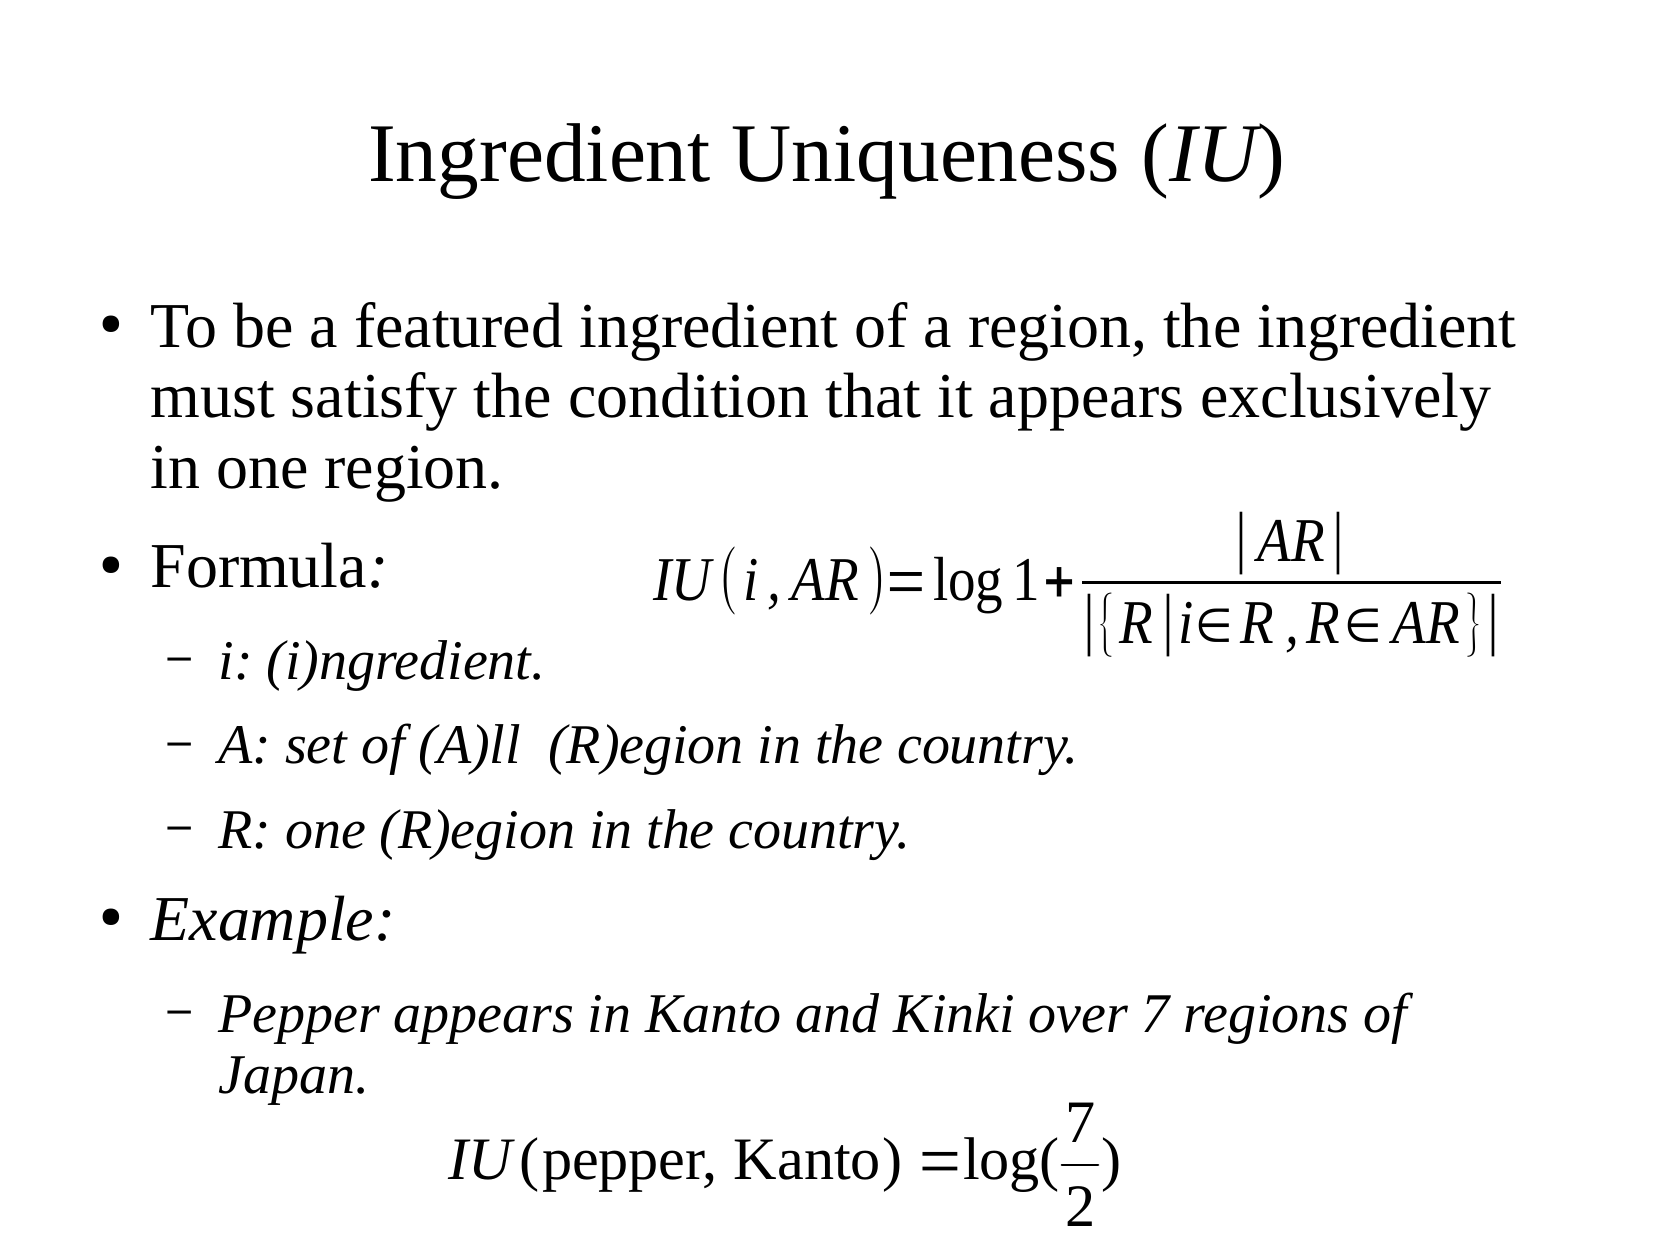

# Ingredient Uniqueness (IU)
To be a featured ingredient of a region, the ingredient must satisfy the condition that it appears exclusively in one region.
Formula:
i: (i)ngredient.
A: set of (A)ll (R)egion in the country.
R: one (R)egion in the country.
Example:
Pepper appears in Kanto and Kinki over 7 regions of Japan.